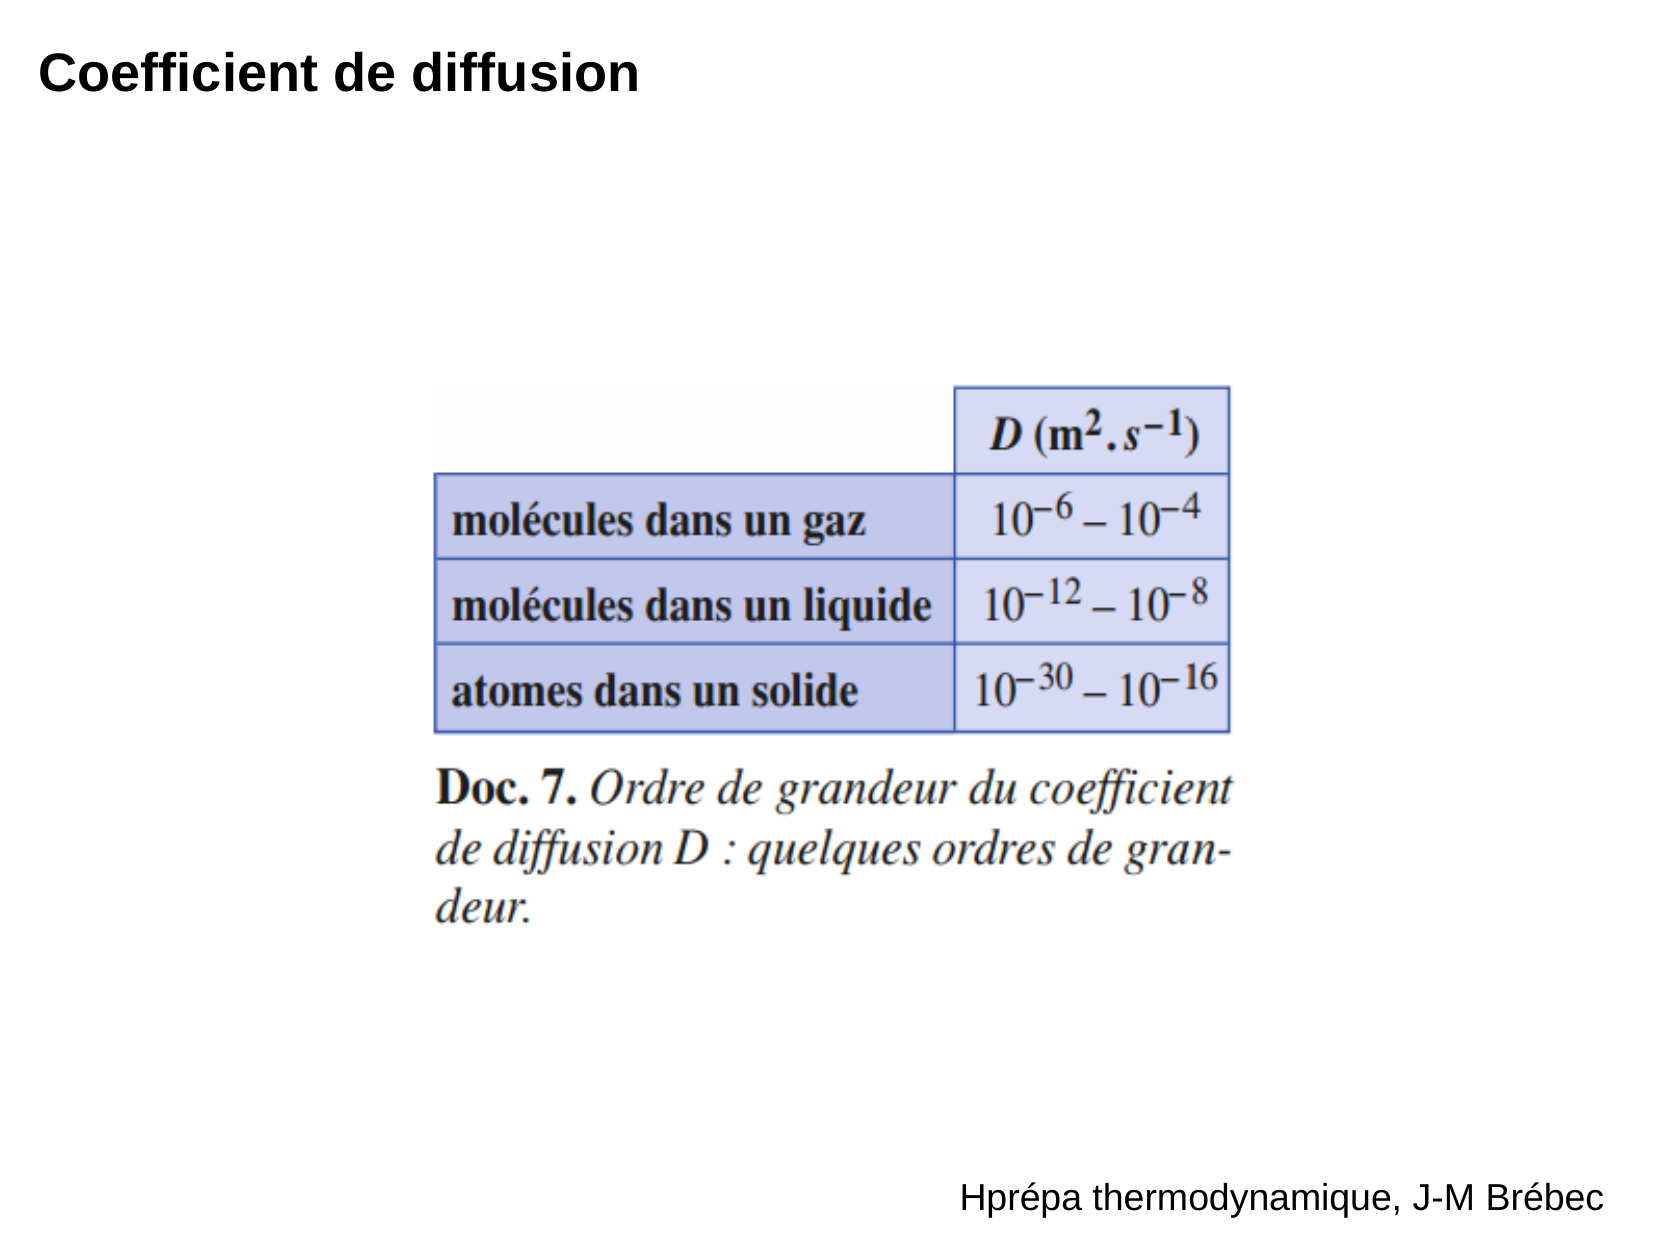

Coefficient de diffusion
Hprépa thermodynamique, J-M Brébec